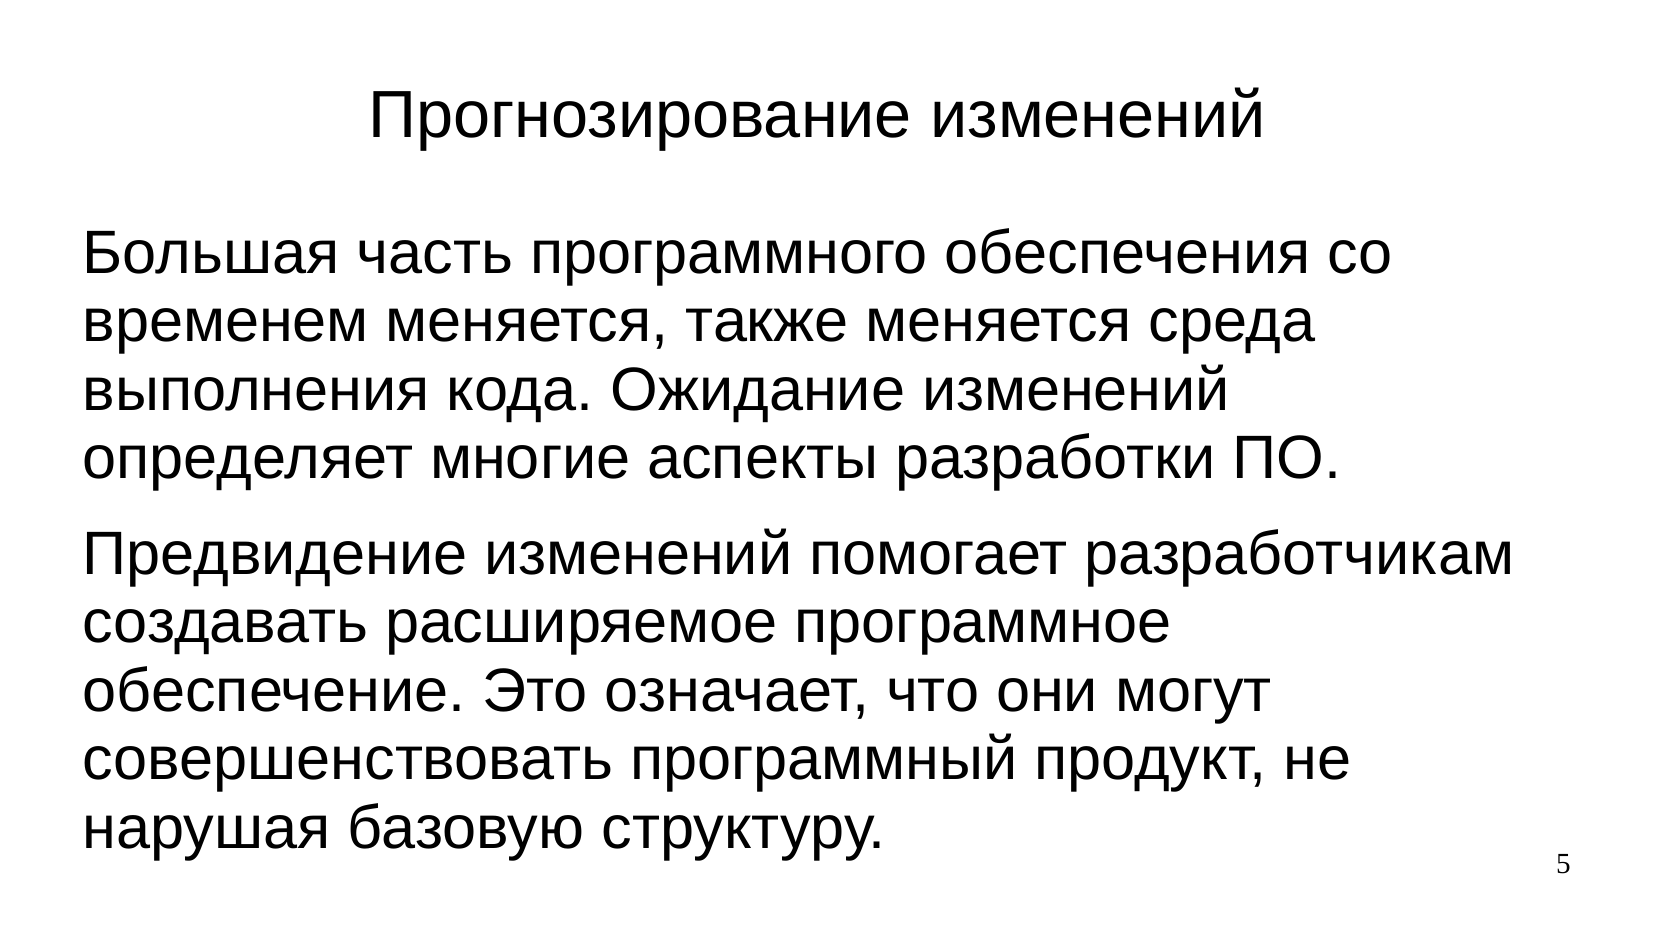

# Прогнозирование изменений
Большая часть программного обеспечения со временем меняется, также меняется среда выполнения кода. Ожидание изменений определяет многие аспекты разработки ПО.
Предвидение изменений помогает разработчикам создавать расширяемое программное обеспечение. Это означает, что они могут совершенствовать программный продукт, не нарушая базовую структуру.
5